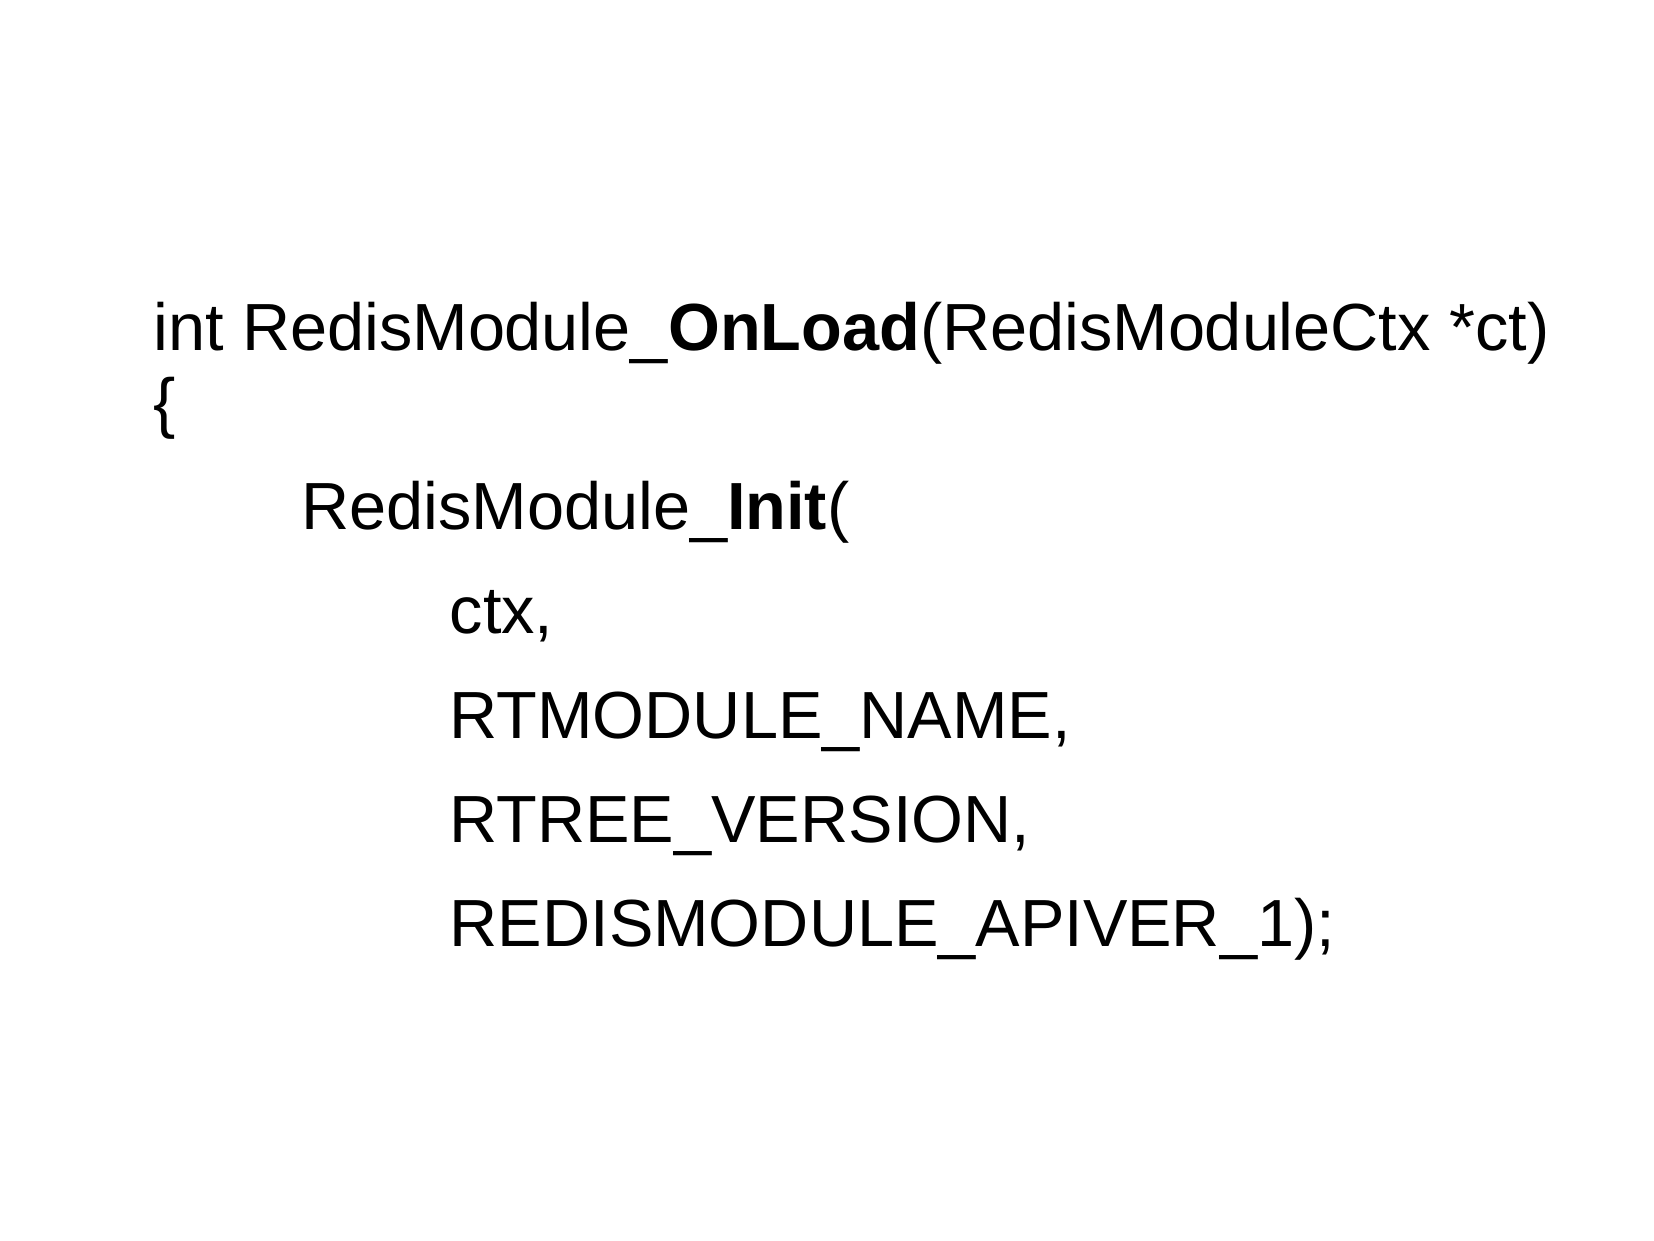

#
int RedisModule_OnLoad(RedisModuleCtx *ct) {
 RedisModule_Init(
 ctx,
 RTMODULE_NAME,
 RTREE_VERSION,
 REDISMODULE_APIVER_1);